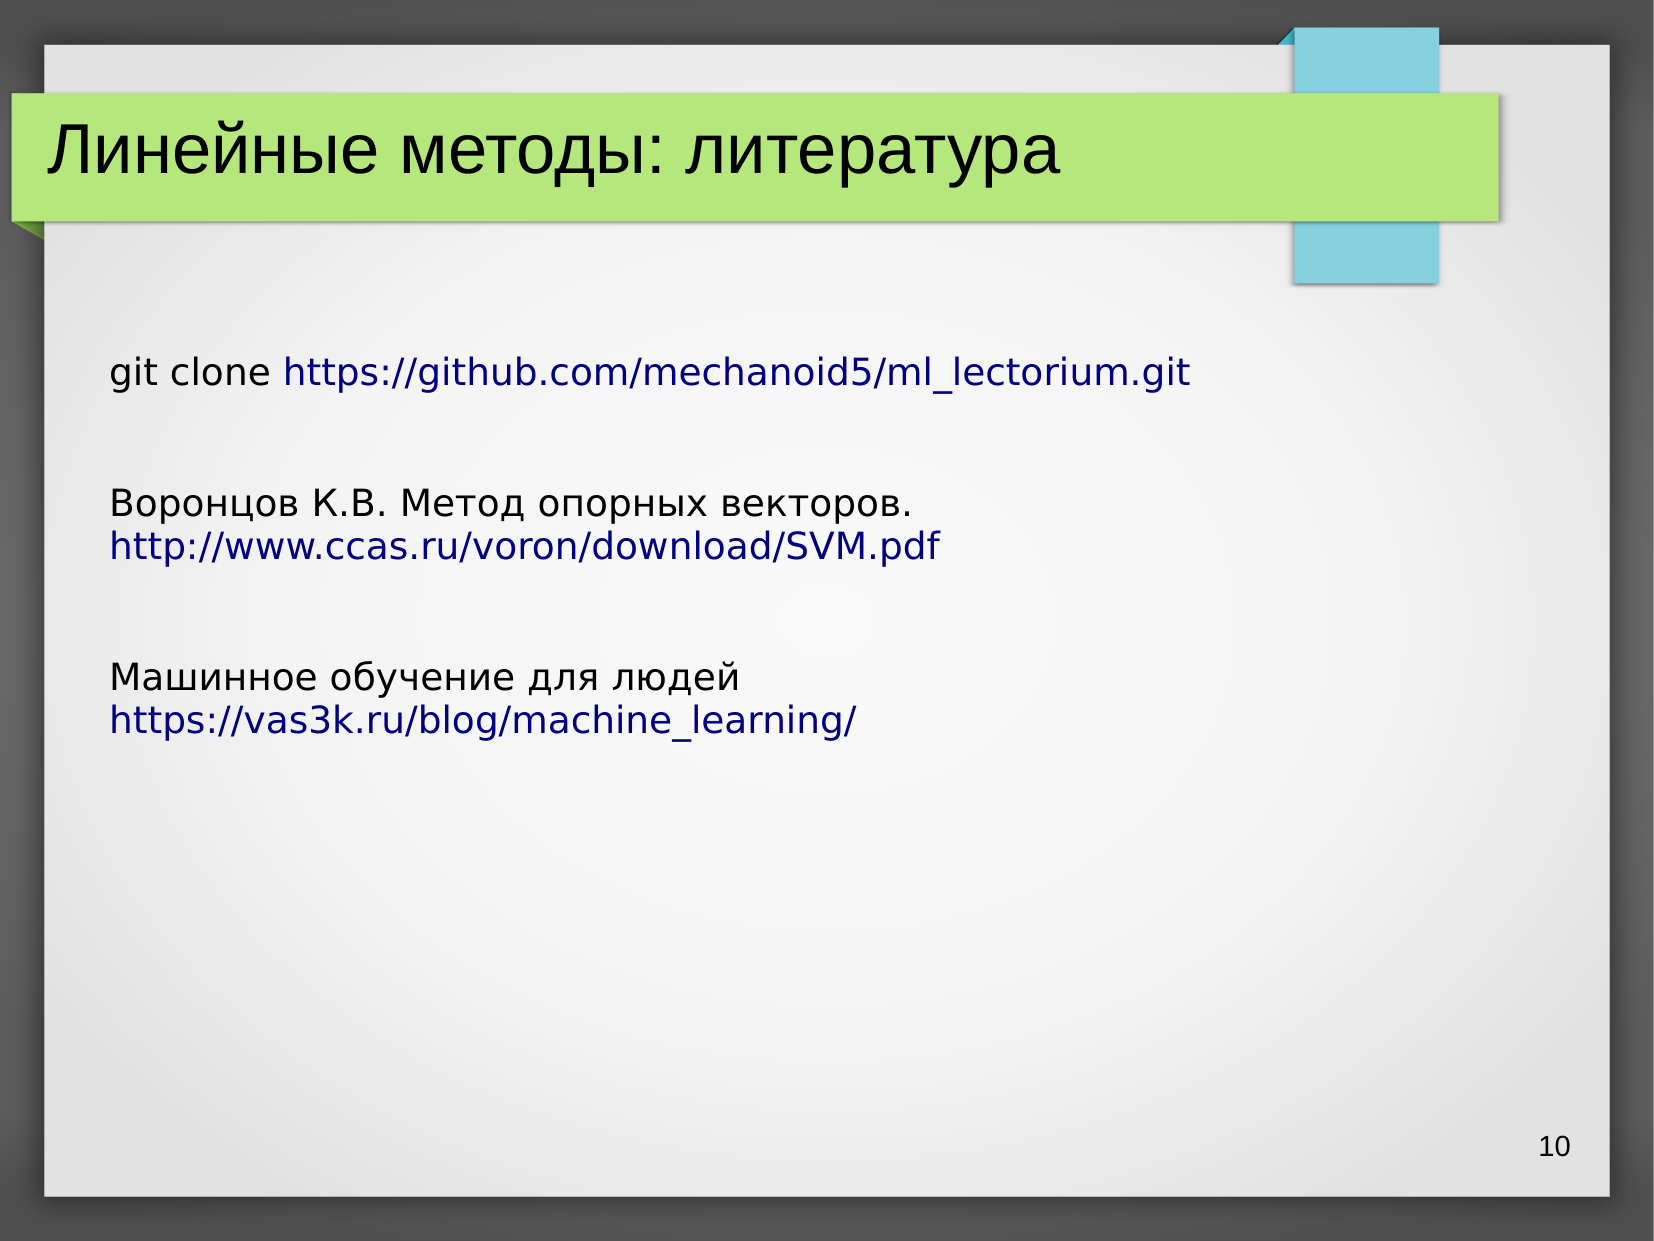

# Линейные методы: литература
git clone https://github.com/mechanoid5/ml_lectorium.git
Воронцов К.В. Метод опорных векторов. http://www.ccas.ru/voron/download/SVM.pdf
Машинное обучение для людей https://vas3k.ru/blog/machine_learning/
10